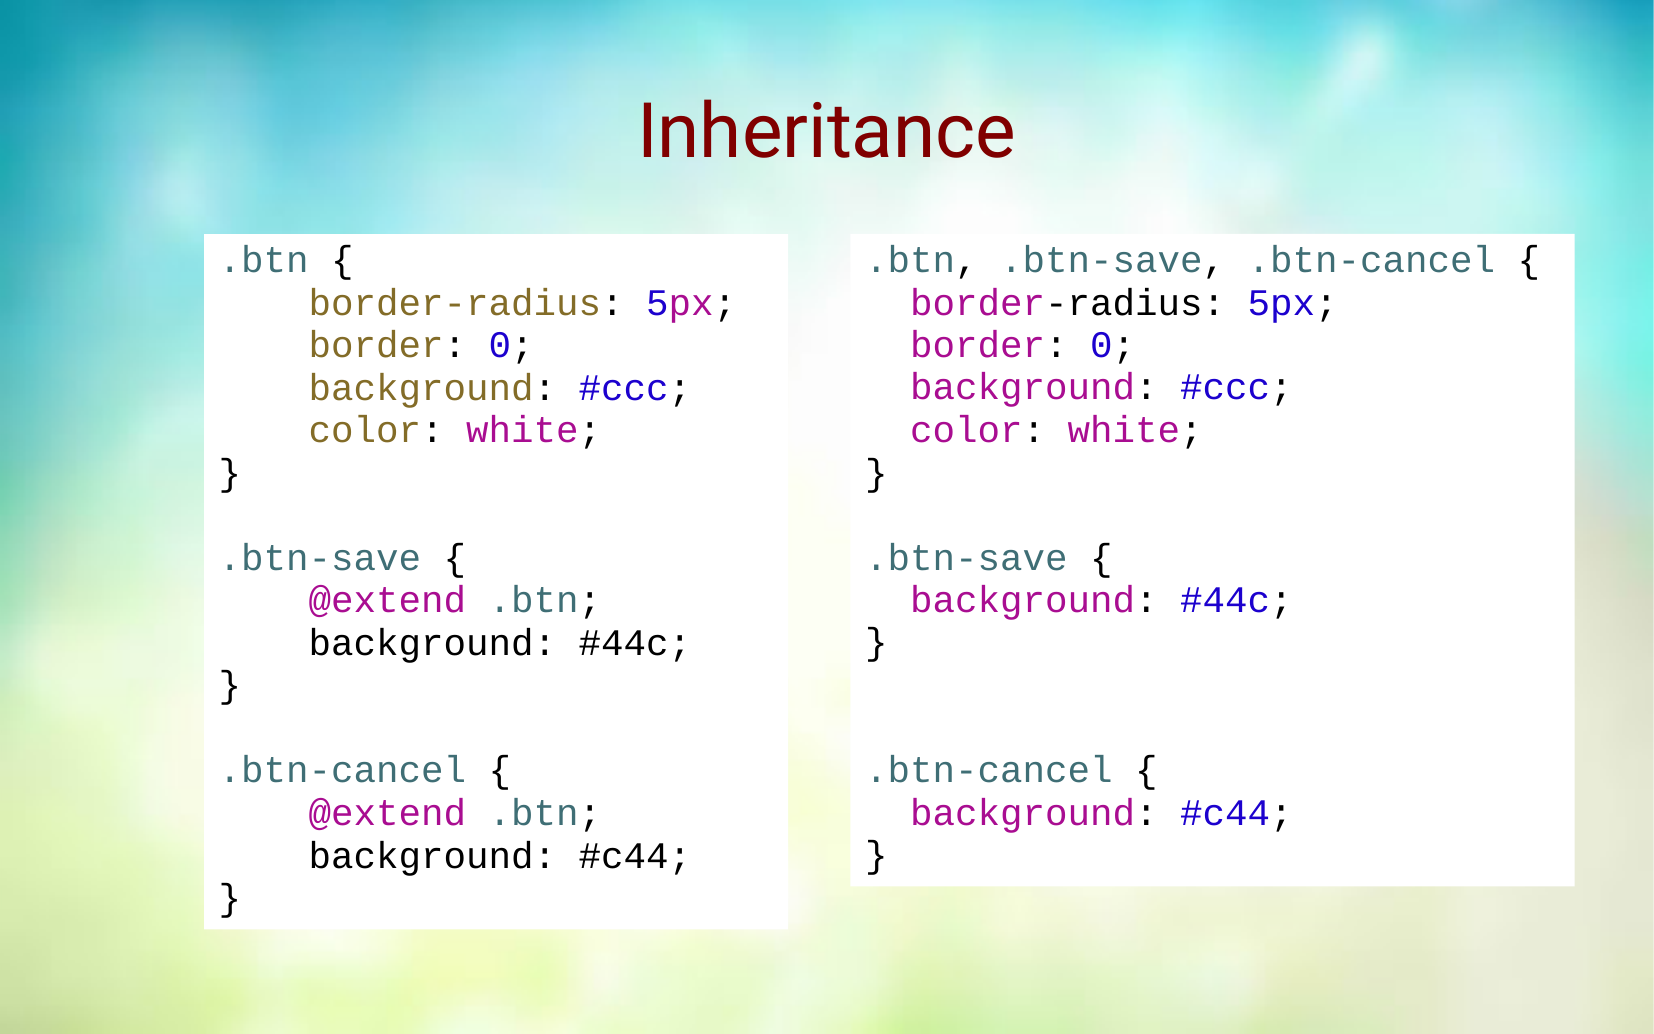

# Inheritance
.btn, .btn-save, .btn-cancel {
 border-radius: 5px;
 border: 0;
 background: #ccc;
 color: white;
}
.btn-save {
 background: #44c;
}
.btn-cancel {
 background: #c44;
}
.btn {
 border-radius: 5px;
 border: 0;
 background: #ccc;
 color: white;
}
.btn-save {
 @extend .btn;
 background: #44c;
}
.btn-cancel {
 @extend .btn;
 background: #c44;
}